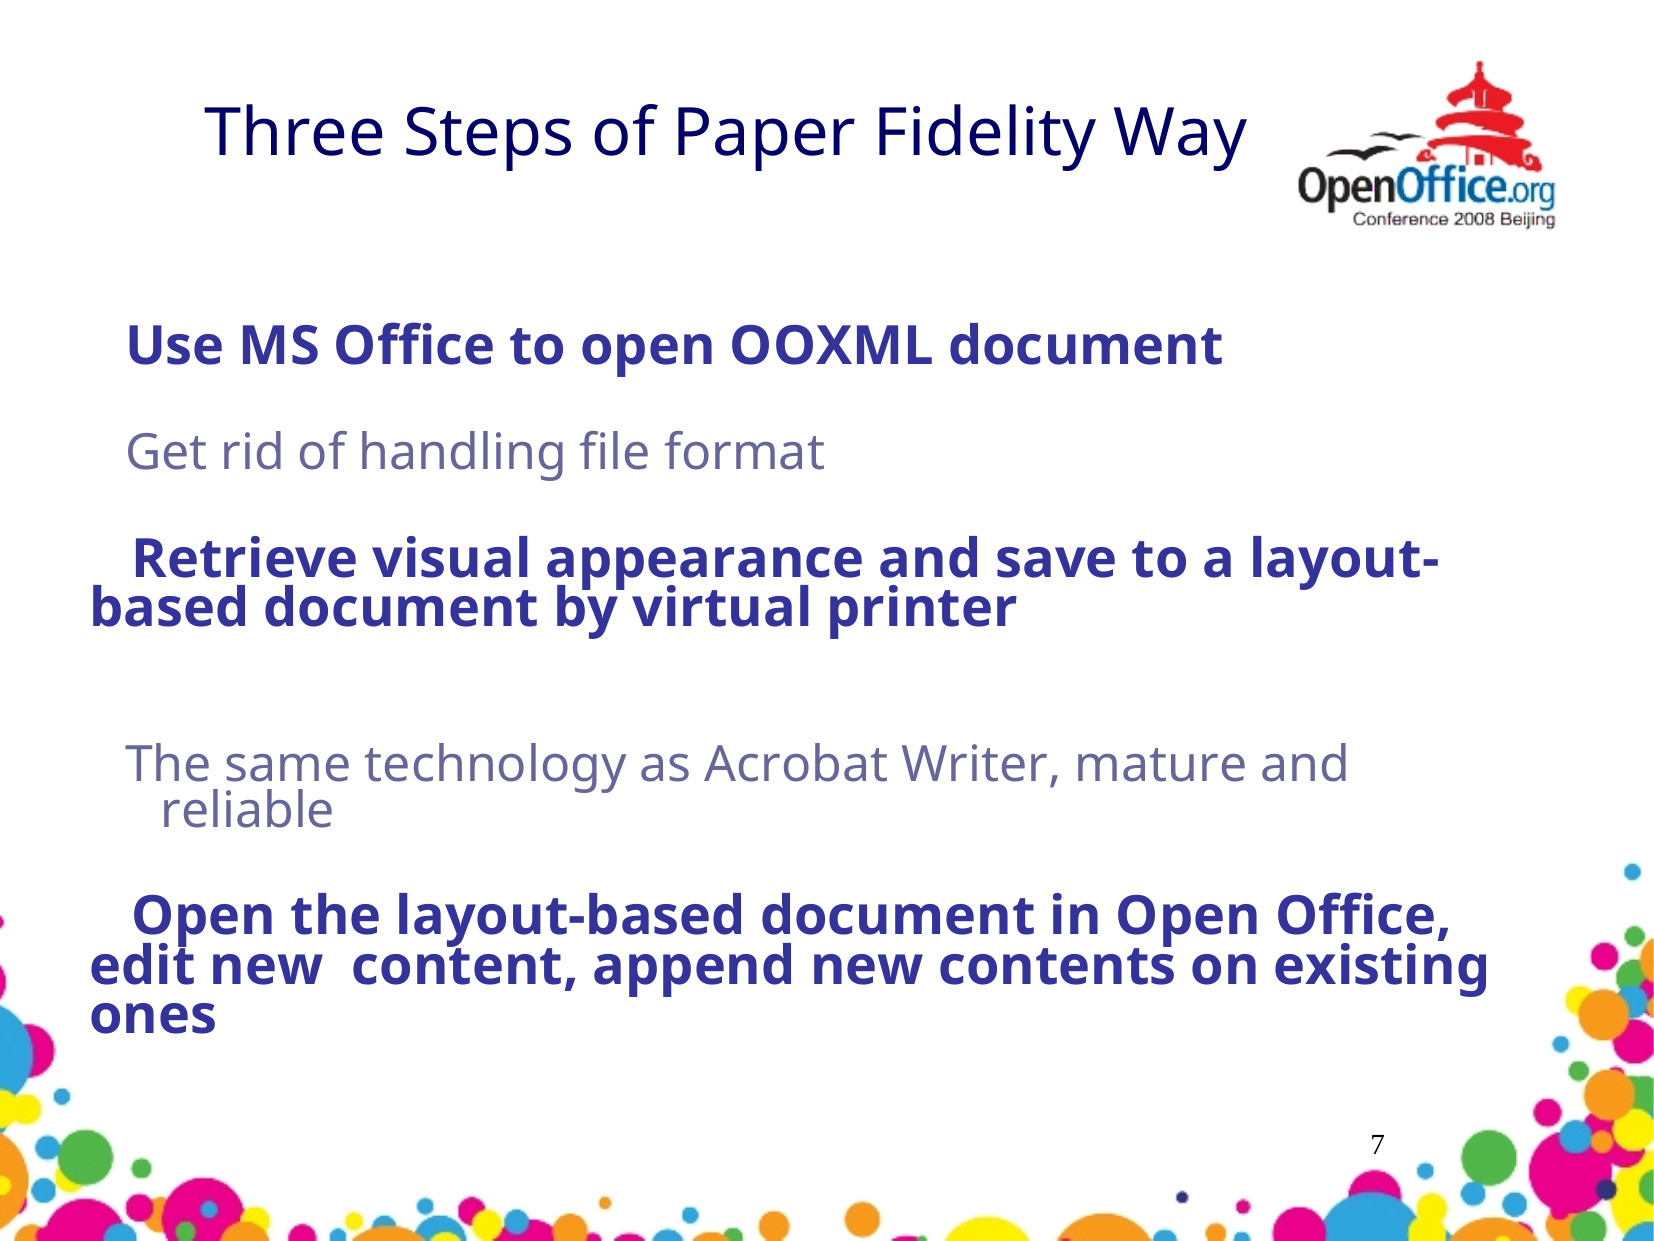

# Three Steps of Paper Fidelity Way
Use MS Office to open OOXML document
Get rid of handling file format
 Retrieve visual appearance and save to a layout-based document by virtual printer
The same technology as Acrobat Writer, mature and reliable
 Open the layout-based document in Open Office, edit new content, append new contents on existing ones
7